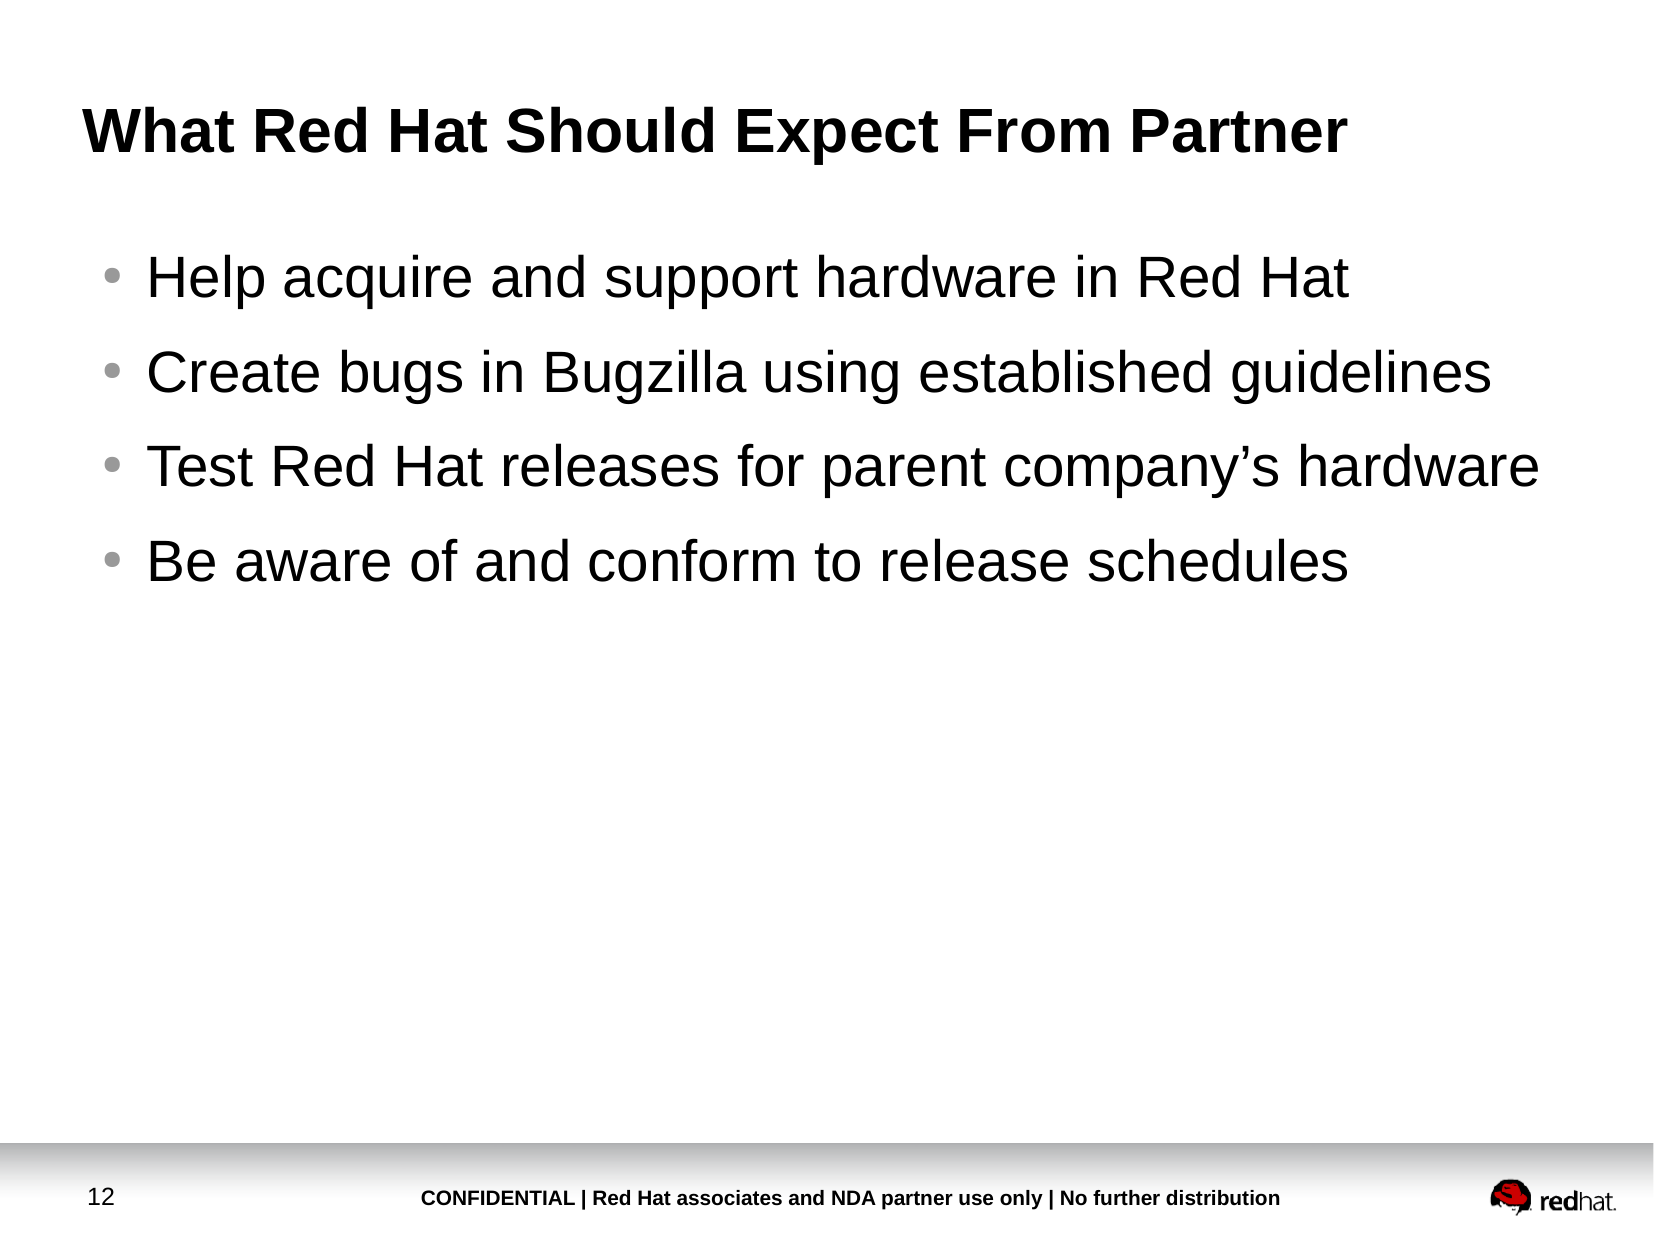

# What Red Hat Should Expect From Partner
Help acquire and support hardware in Red Hat
Create bugs in Bugzilla using established guidelines
Test Red Hat releases for parent company’s hardware
Be aware of and conform to release schedules